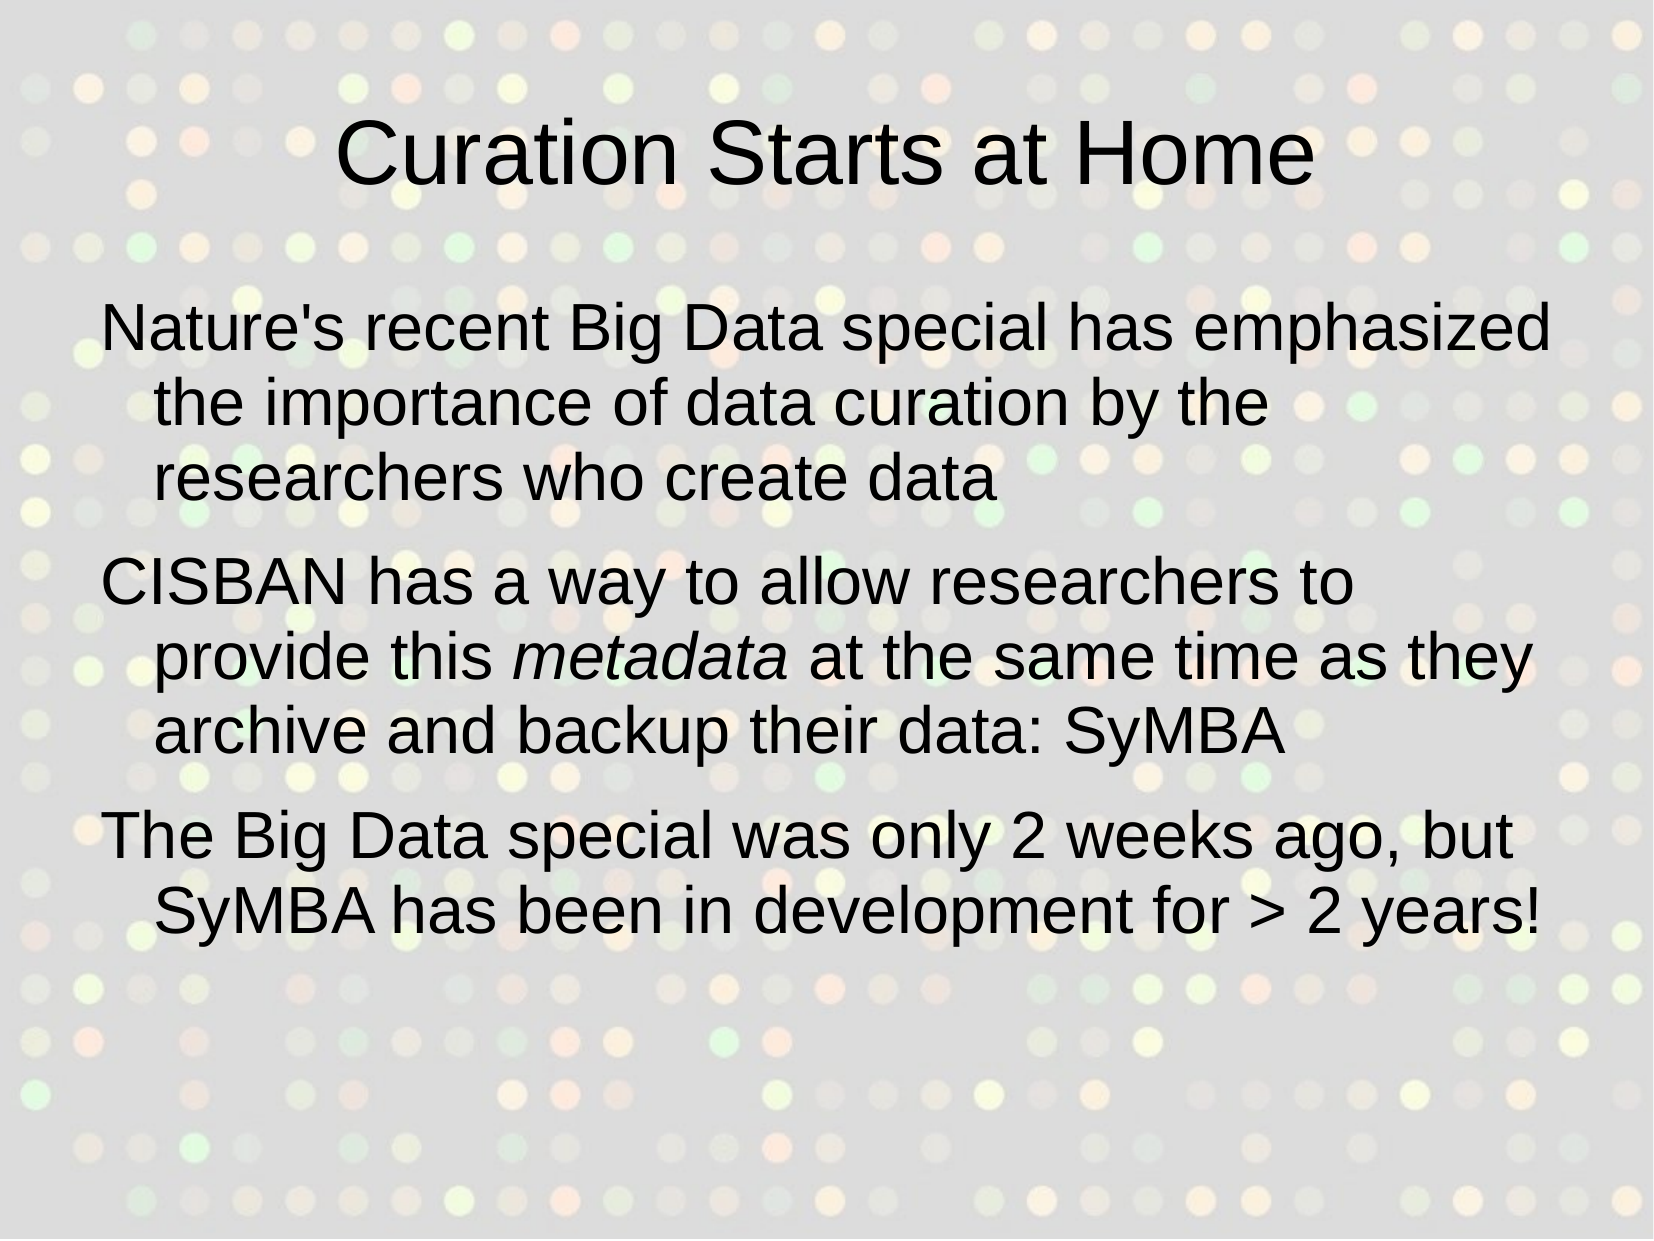

# Curation Starts at Home
Nature's recent Big Data special has emphasized the importance of data curation by the researchers who create data
CISBAN has a way to allow researchers to provide this metadata at the same time as they archive and backup their data: SyMBA
The Big Data special was only 2 weeks ago, but SyMBA has been in development for > 2 years!